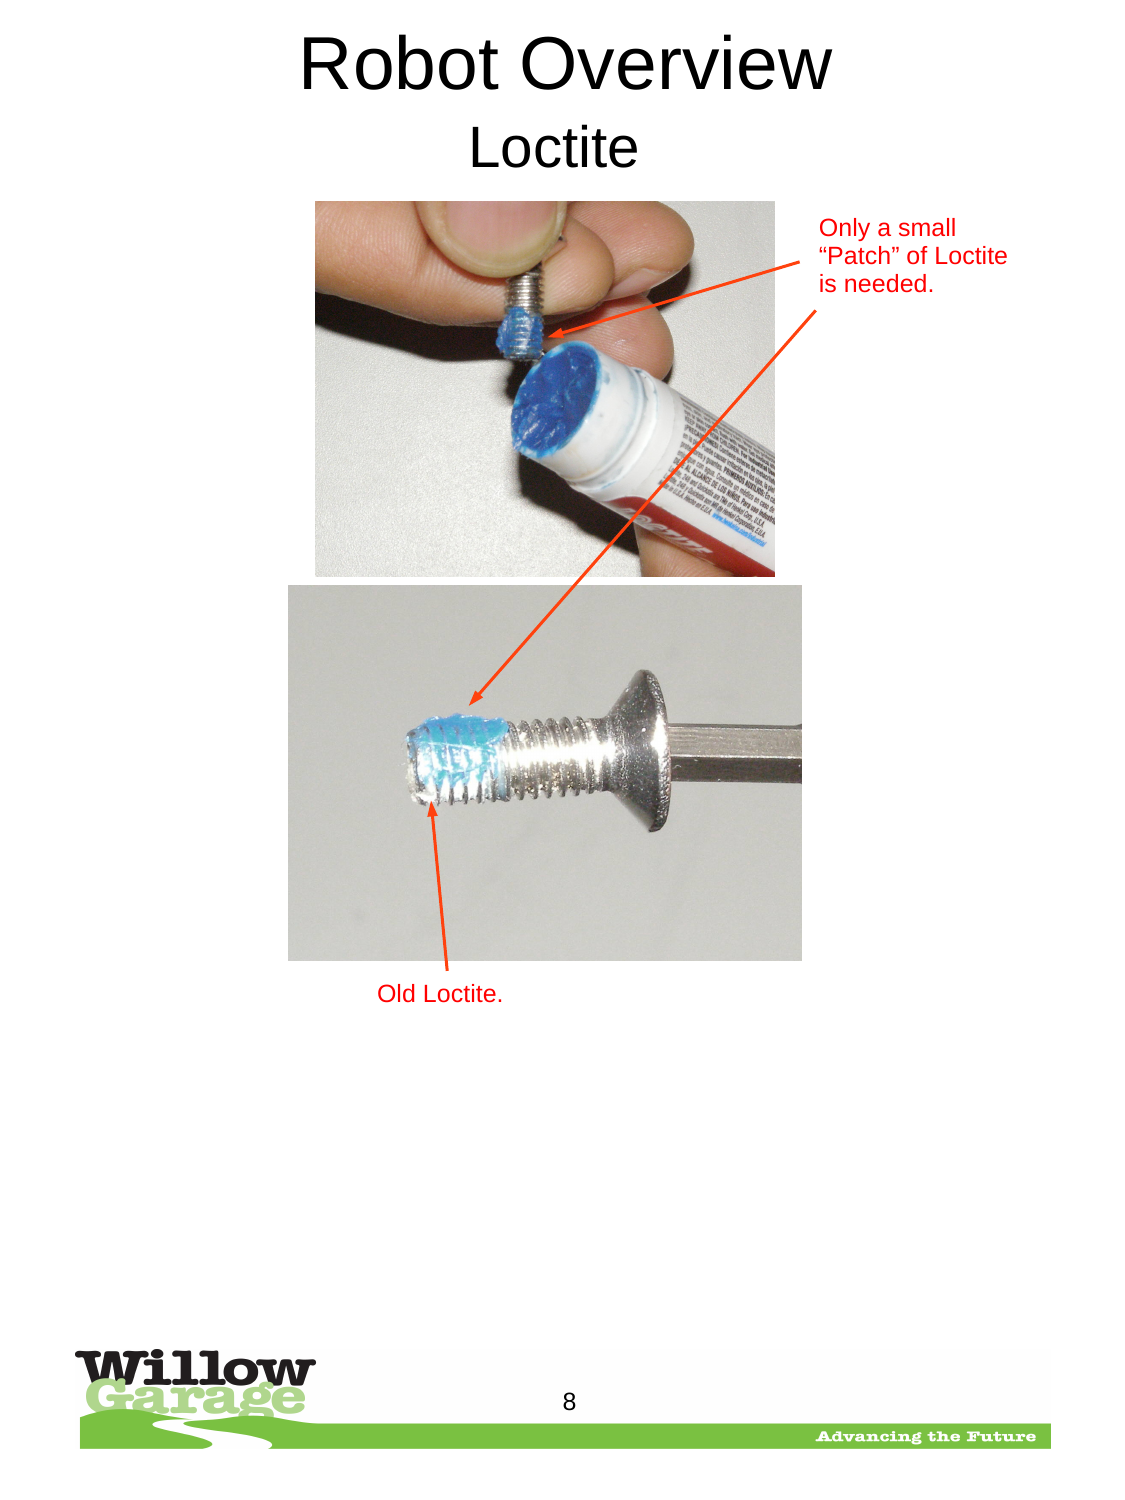

# Robot Overview
Loctite
Only a small “Patch” of Loctite is needed.
Old Loctite.
8